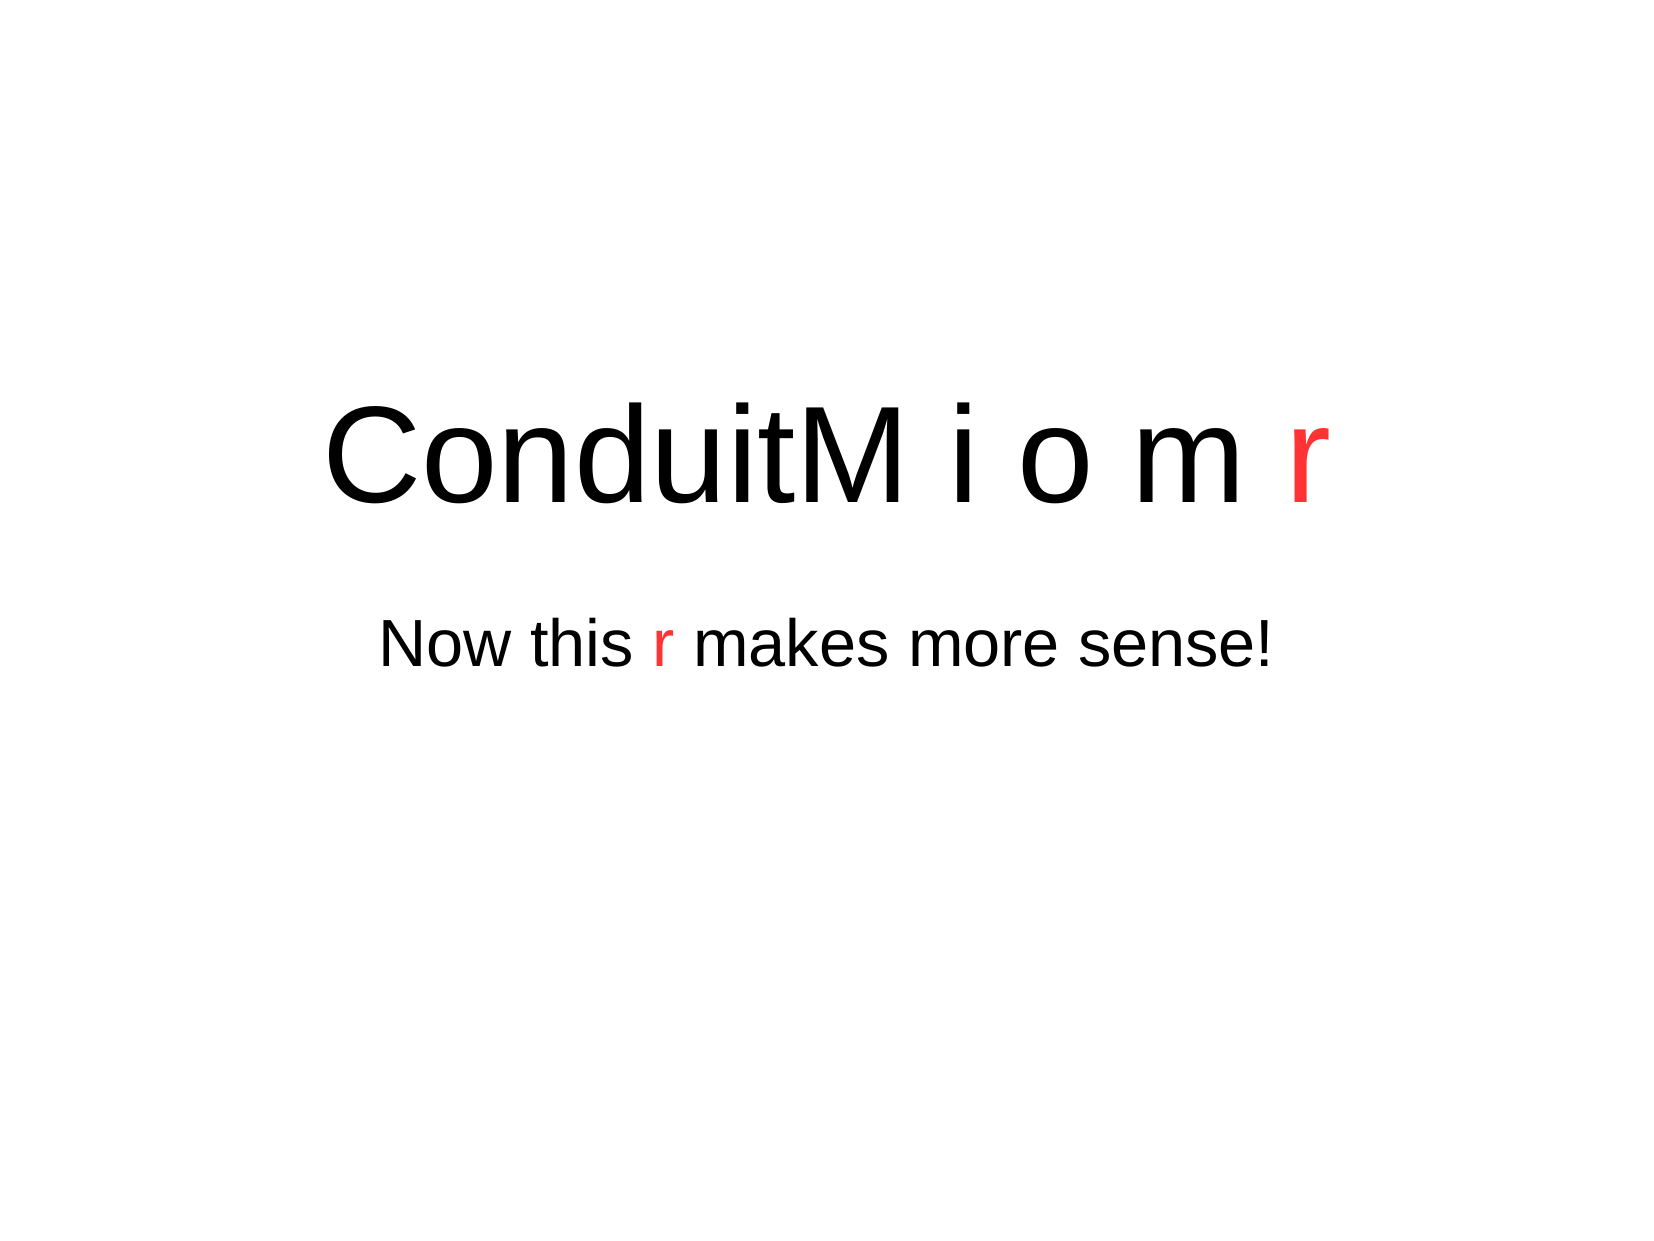

# ConduitM i o m r
Now this r makes more sense!